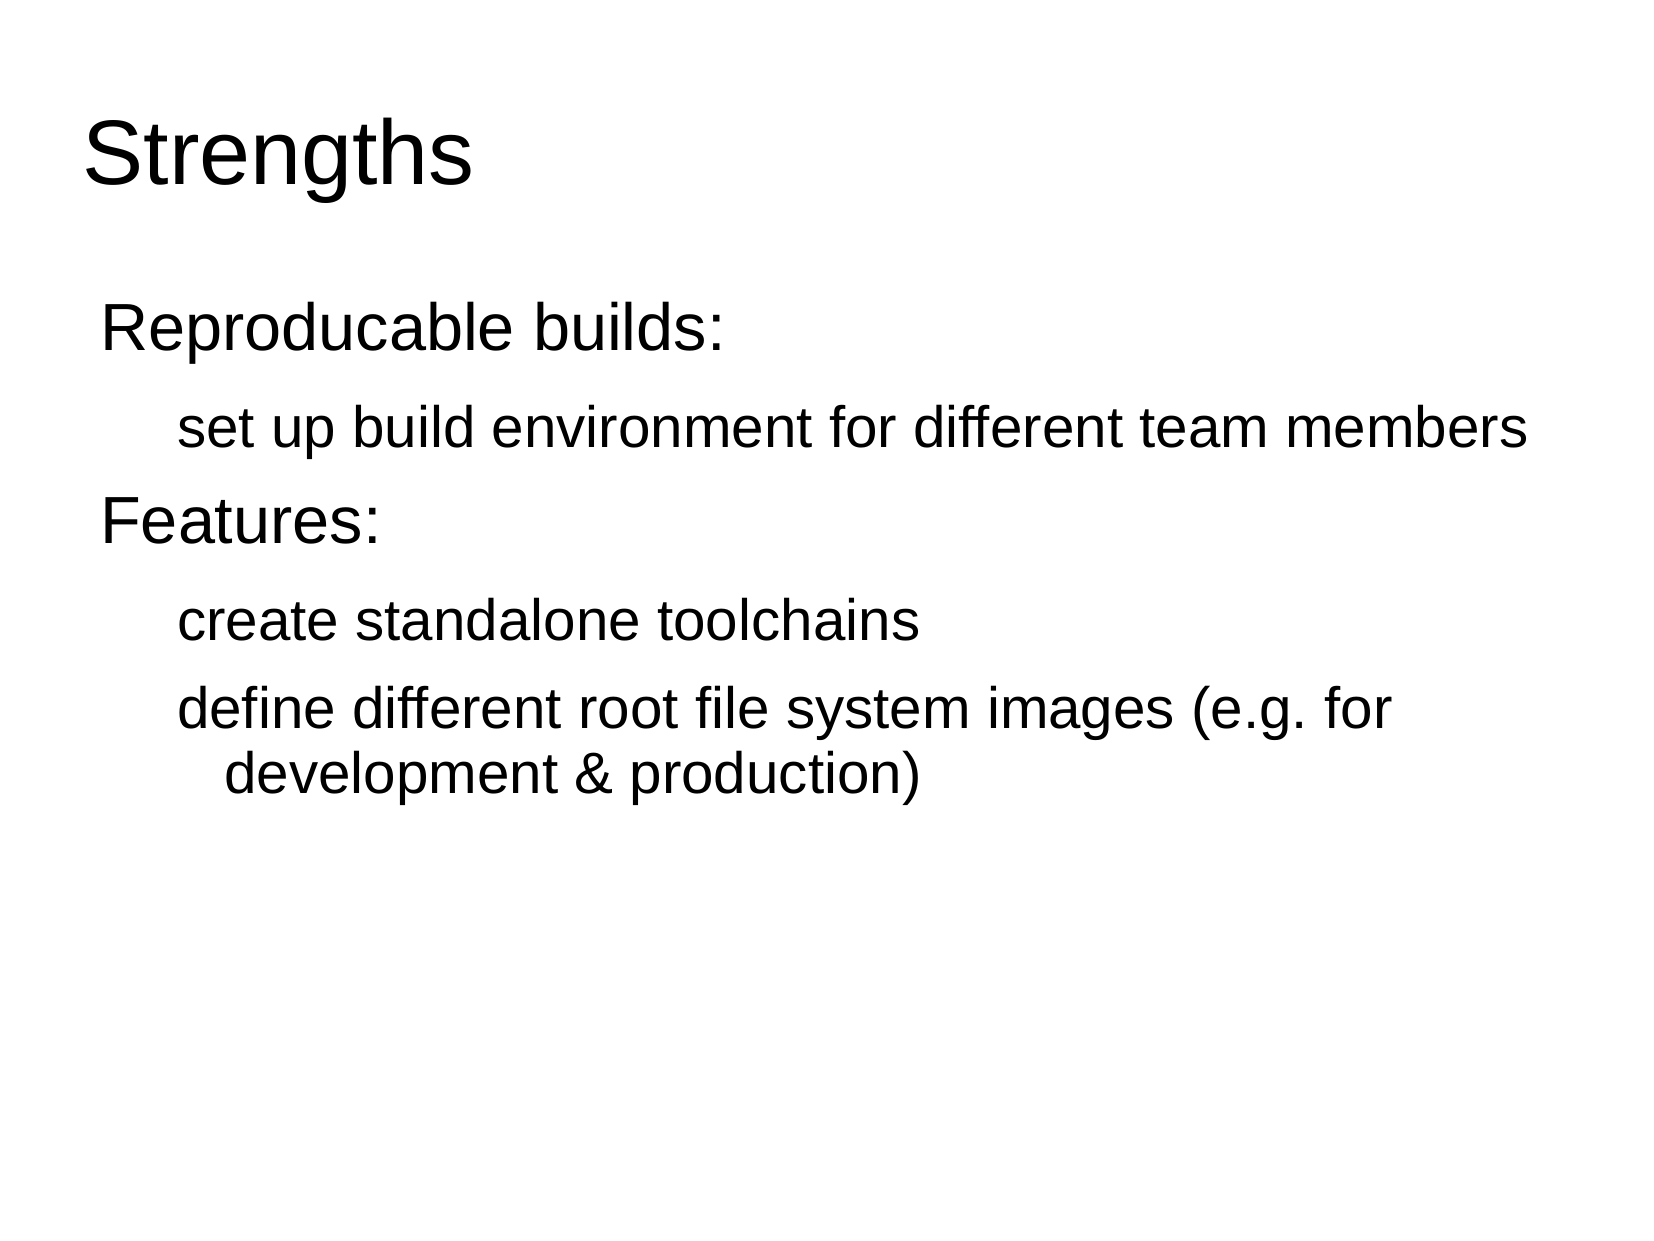

# Strengths
Reproducable builds:
set up build environment for different team members
Features:
create standalone toolchains
define different root file system images (e.g. for development & production)